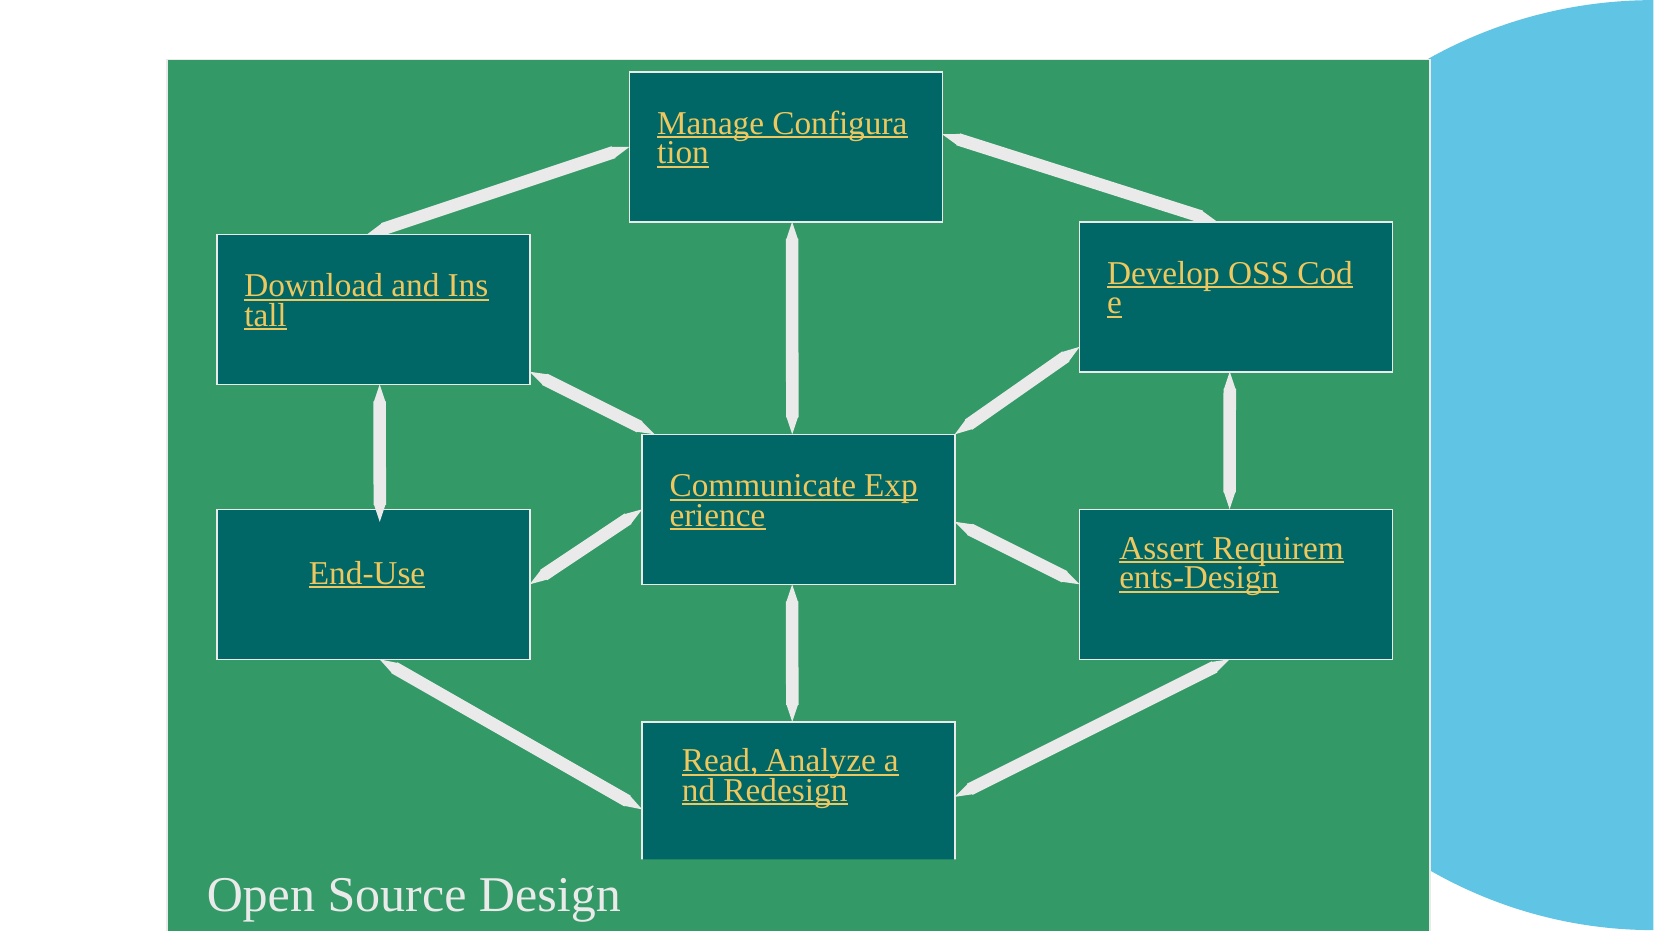

#
Manage Configuration
Develop OSS Code
Download and Install
Communicate Experience
Assert Requirements-Design
End-Use
Read, Analyze and Redesign
Open Source Design